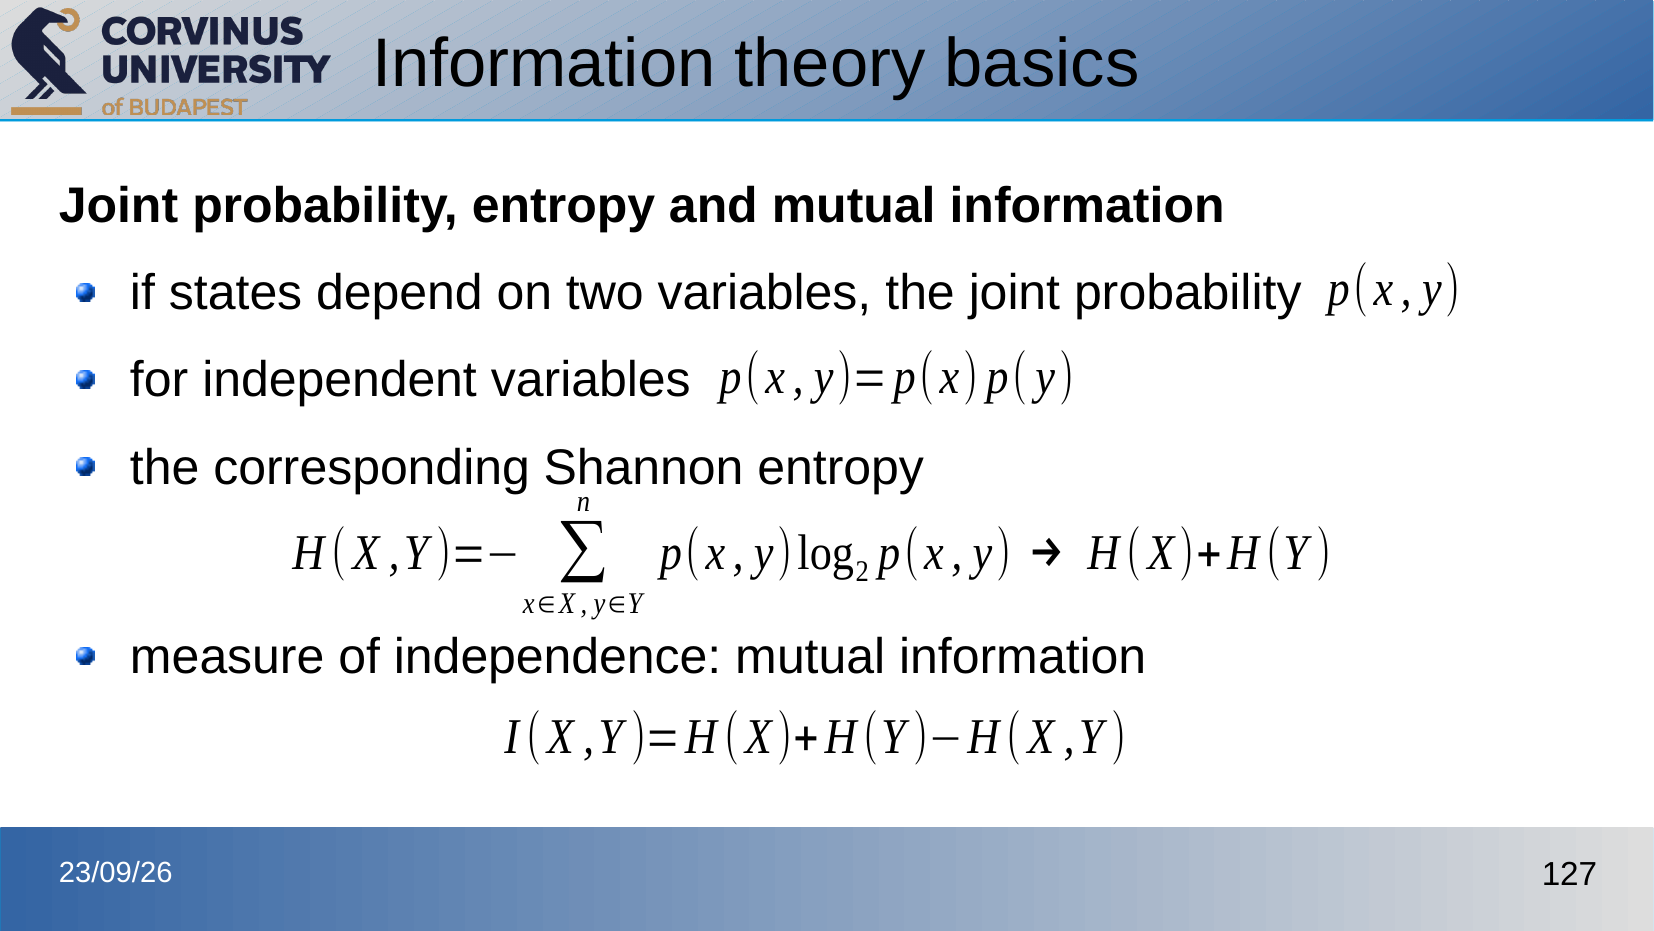

# Information theory basics
Joint probability, entropy and mutual information
if states depend on two variables, the joint probability
for independent variables
the corresponding Shannon entropy
measure of independence: mutual information